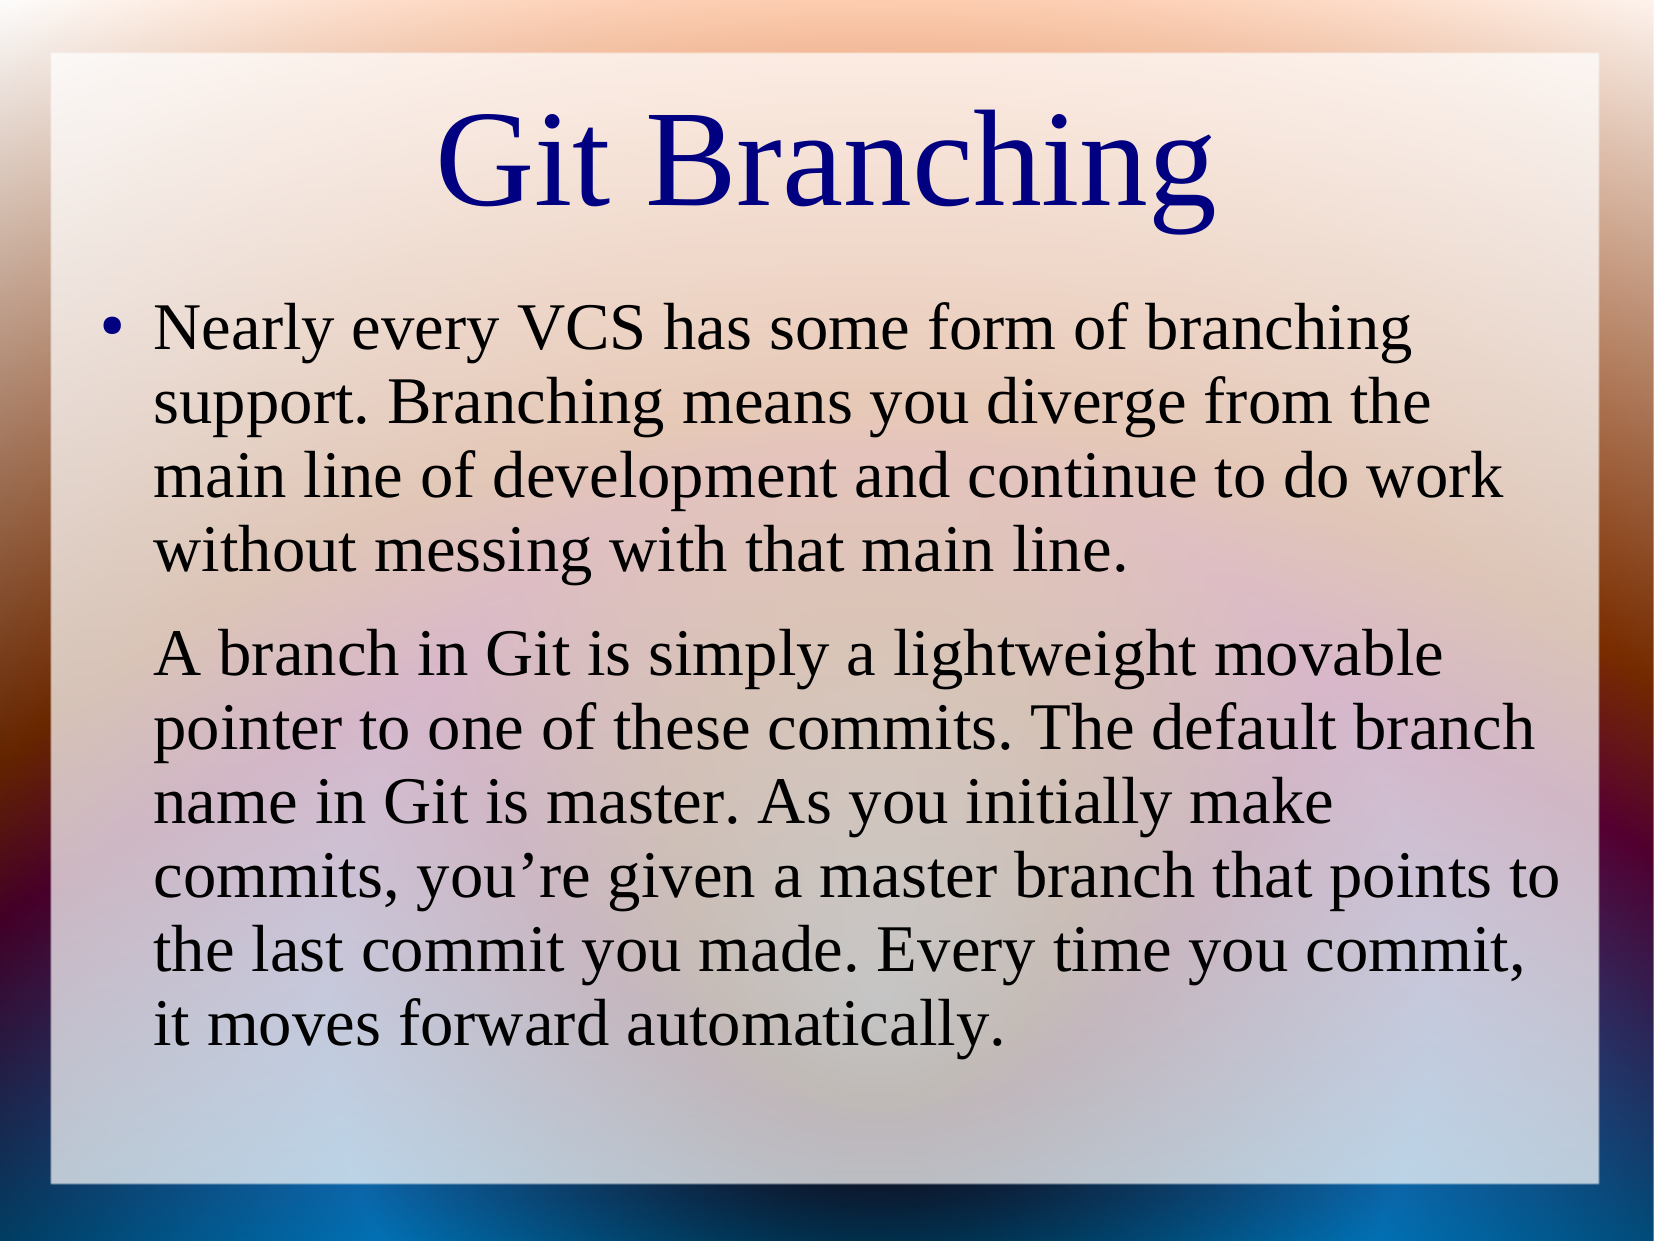

# Git Branching
Nearly every VCS has some form of branching support. Branching means you diverge from the main line of development and continue to do work without messing with that main line.
A branch in Git is simply a lightweight movable pointer to one of these commits. The default branch name in Git is master. As you initially make commits, you’re given a master branch that points to the last commit you made. Every time you commit, it moves forward automatically.